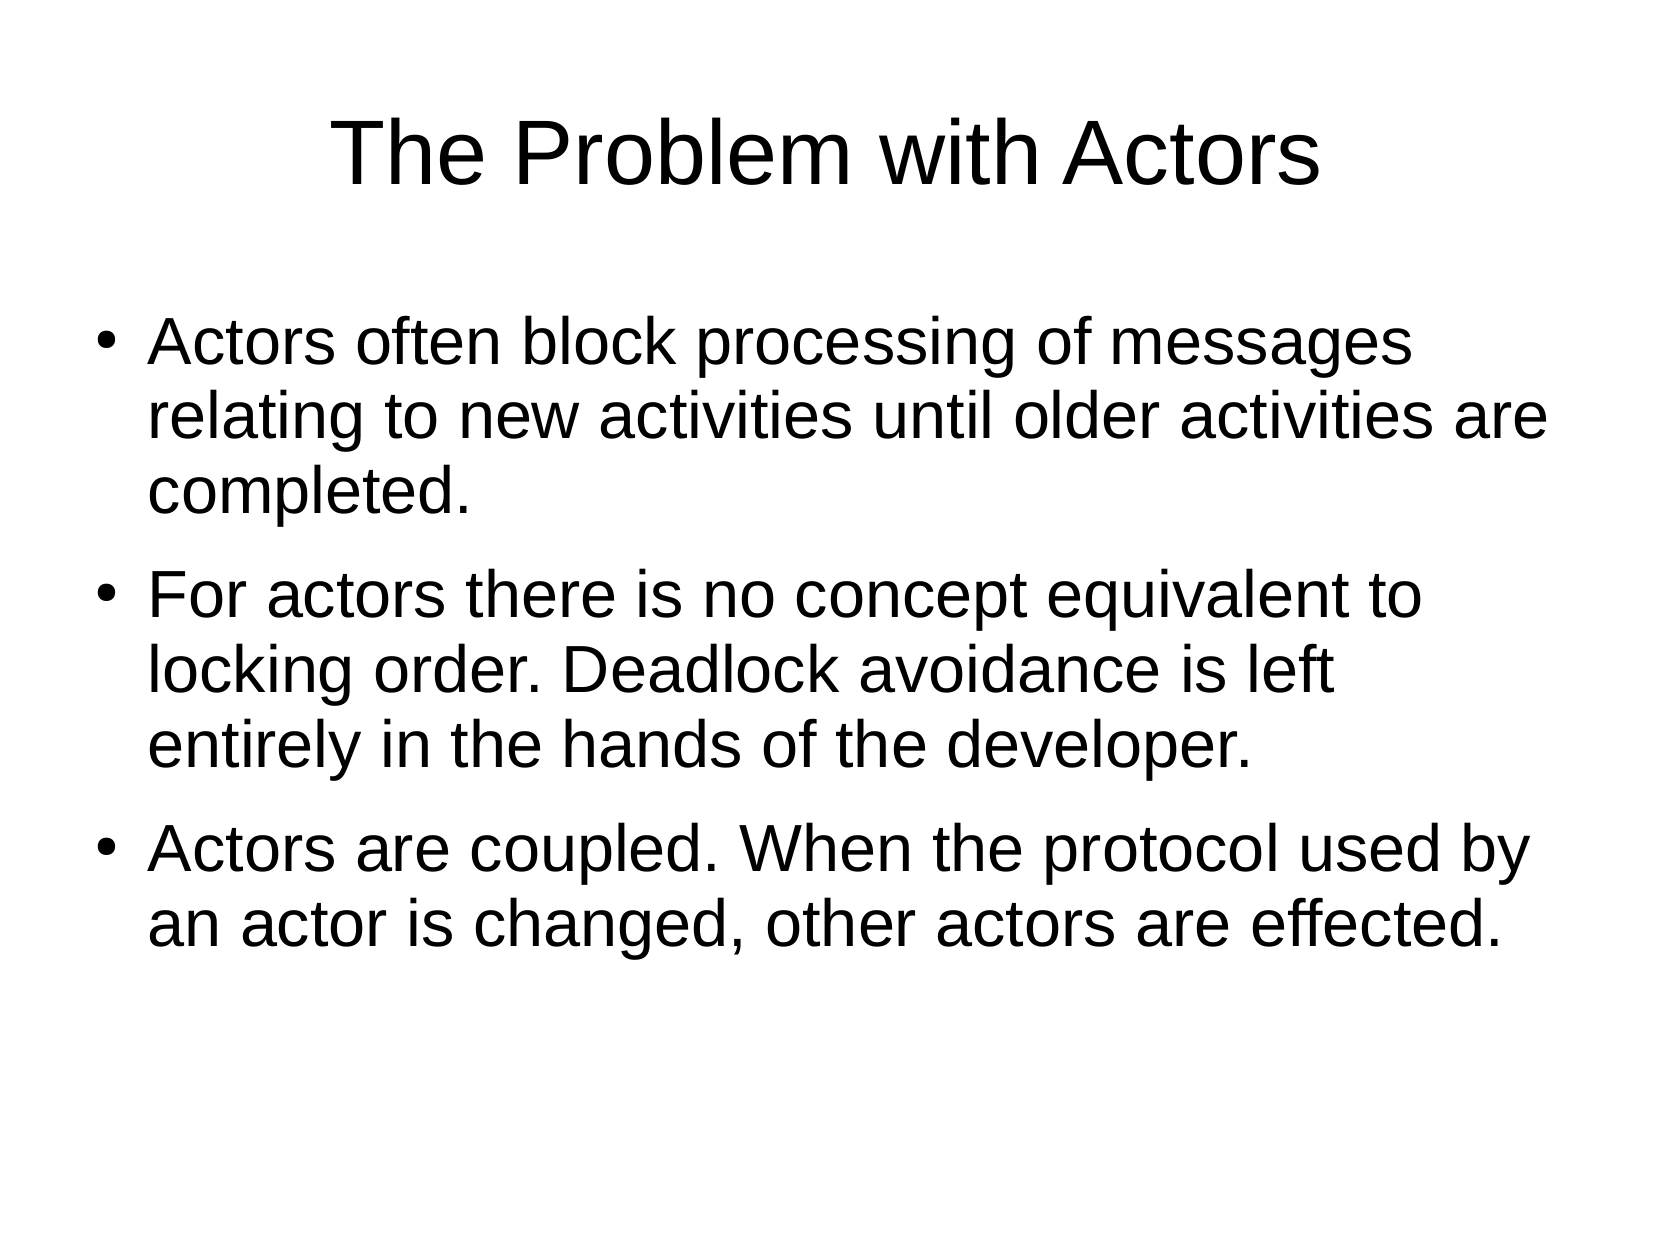

# The Problem with Actors
Actors often block processing of messages relating to new activities until older activities are completed.
For actors there is no concept equivalent to locking order. Deadlock avoidance is left entirely in the hands of the developer.
Actors are coupled. When the protocol used by an actor is changed, other actors are effected.